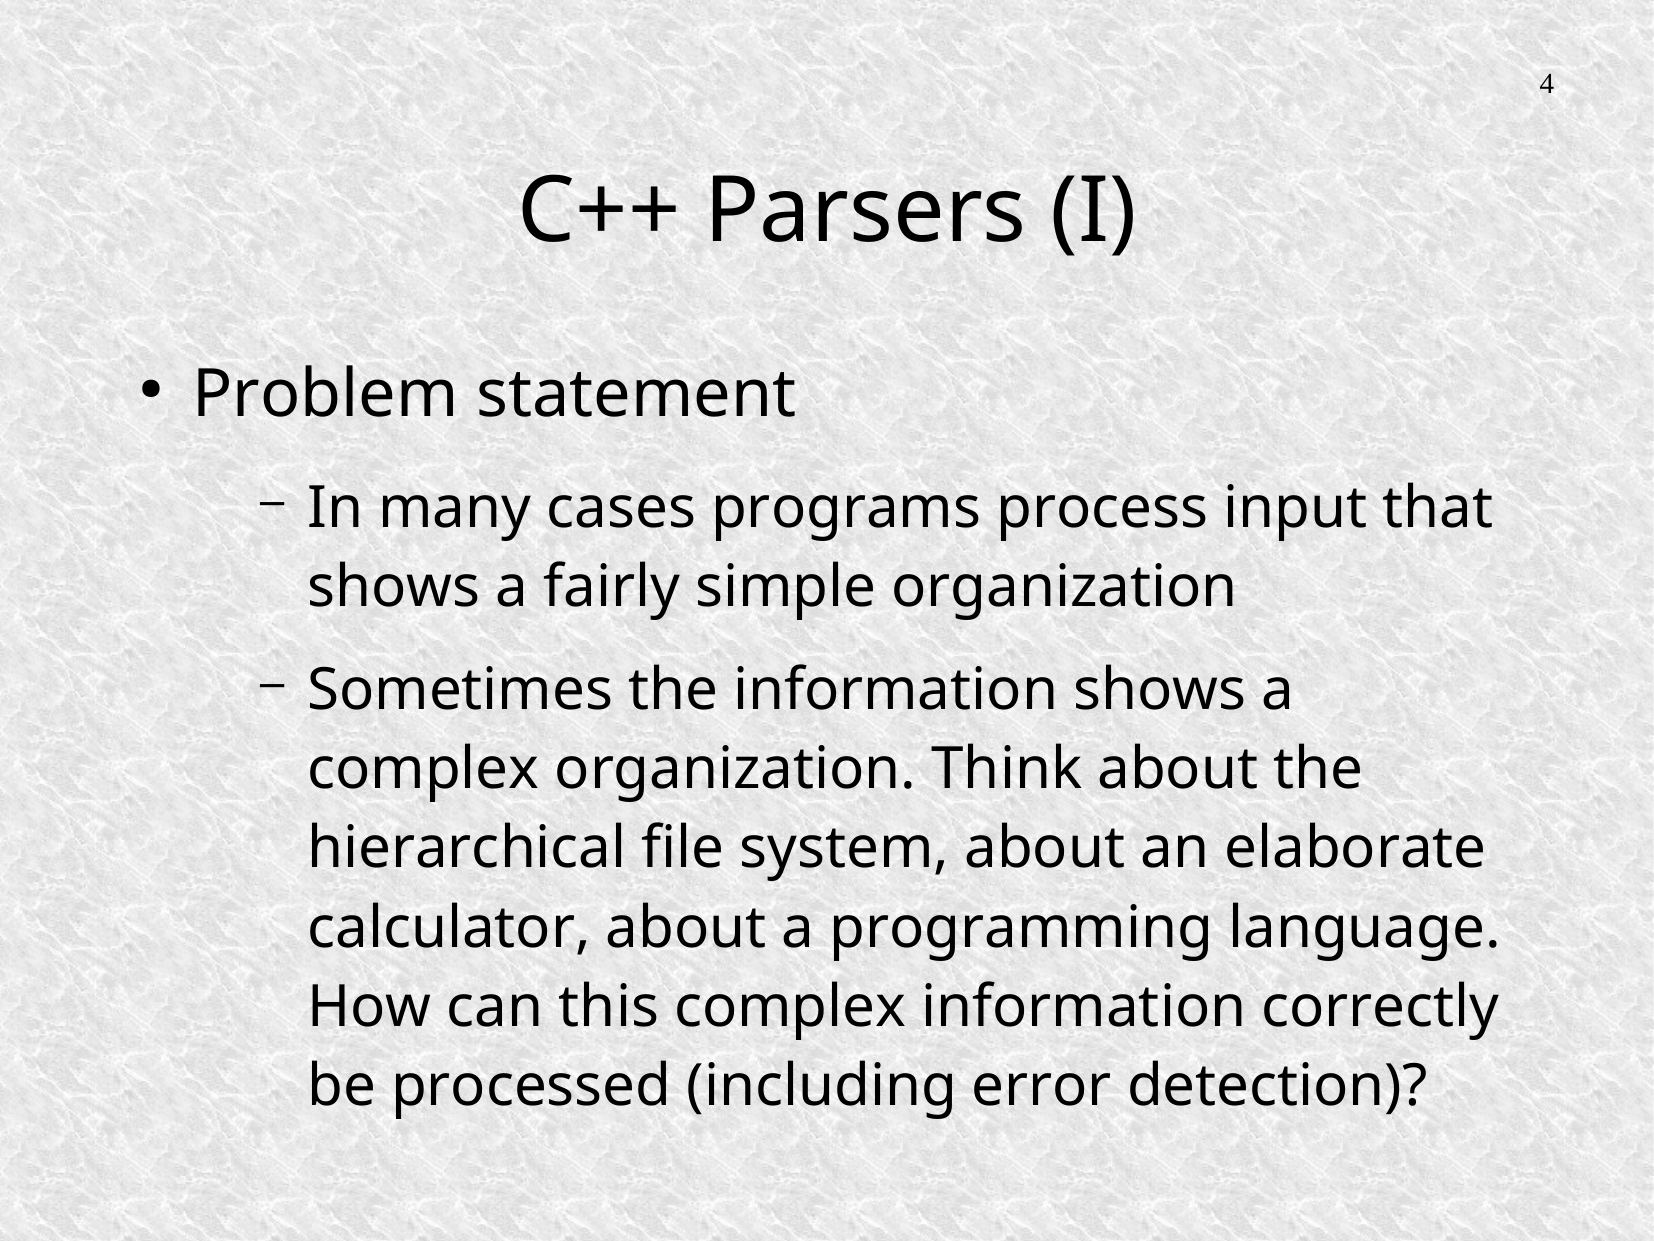

4
# C++ Parsers (I)
Problem statement
In many cases programs process input that shows a fairly simple organization
Sometimes the information shows a complex organization. Think about the hierarchical file system, about an elaborate calculator, about a programming language. How can this complex information correctly be processed (including error detection)?